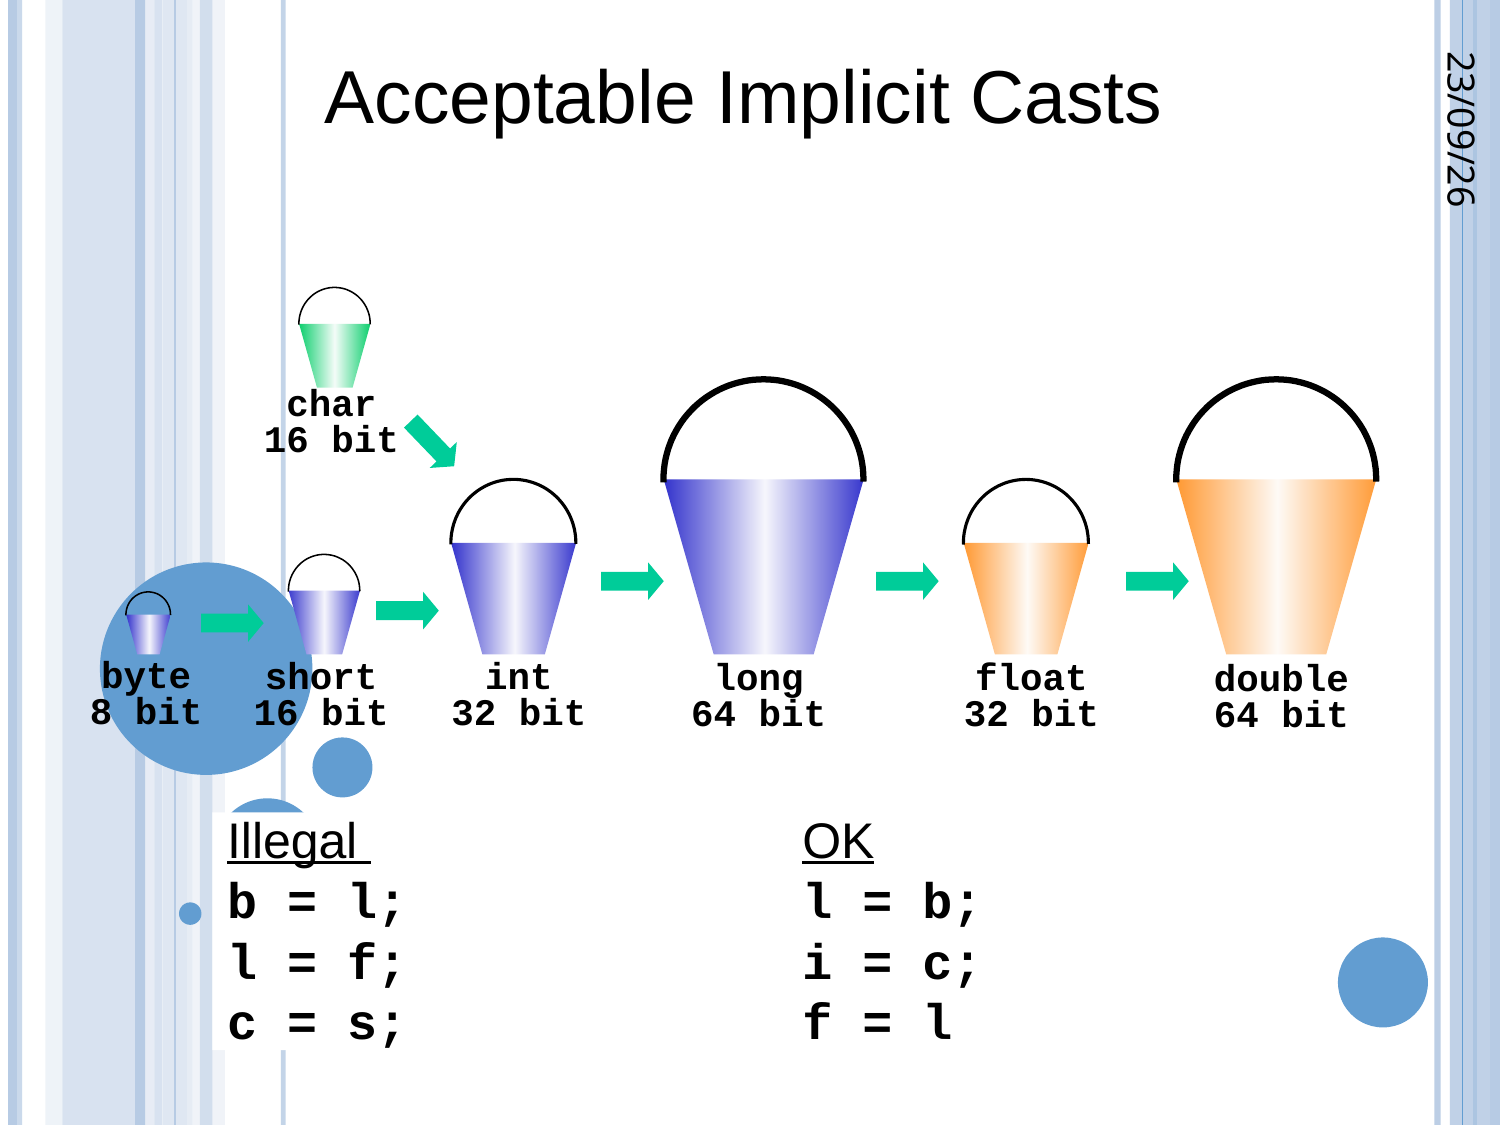

Acceptable Implicit Casts
long
64 bit
double
64 bit
char
16 bit
int
32 bit
float
32 bit
short
16 bit
byte
8 bit
Illegal
b = l;
l = f;
c = s;
OK
l = b;
i = c;
f = l